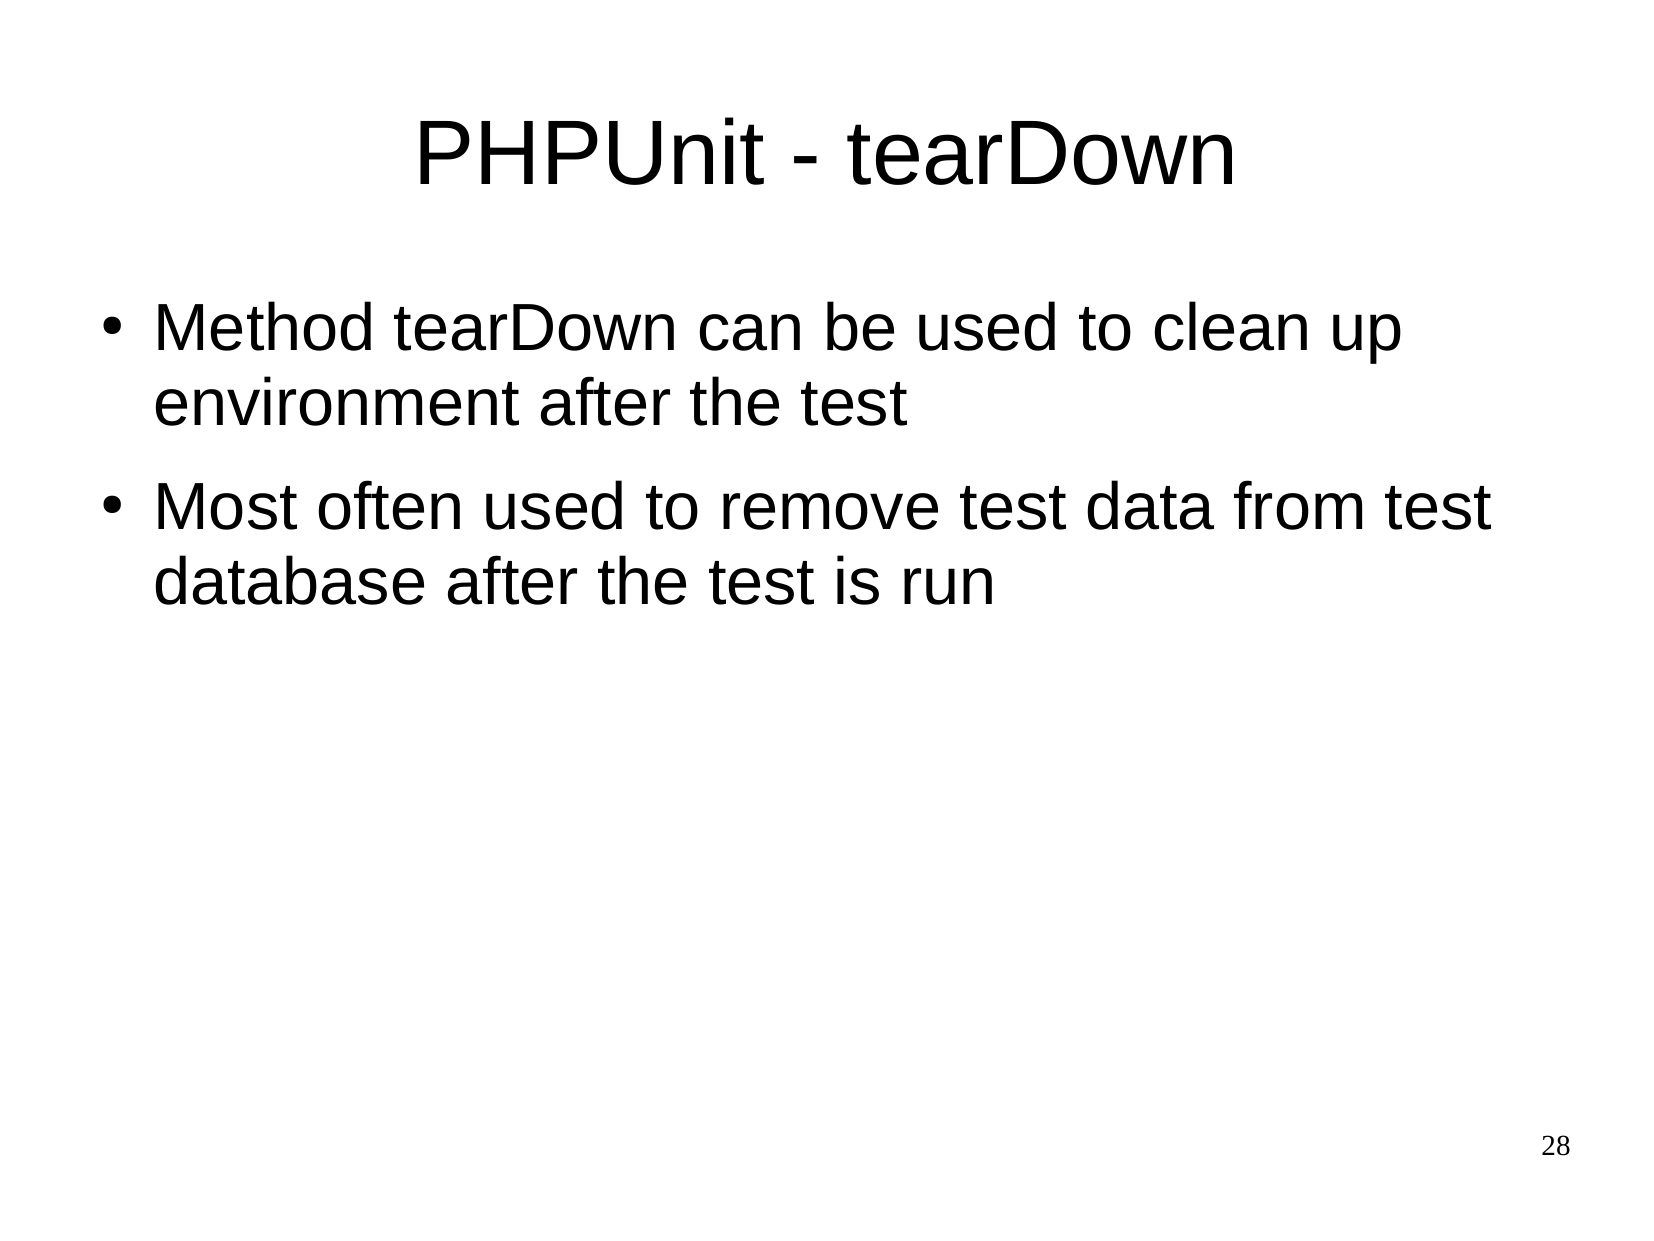

# PHPUnit - tearDown
Method tearDown can be used to clean up environment after the test
Most often used to remove test data from test database after the test is run
28